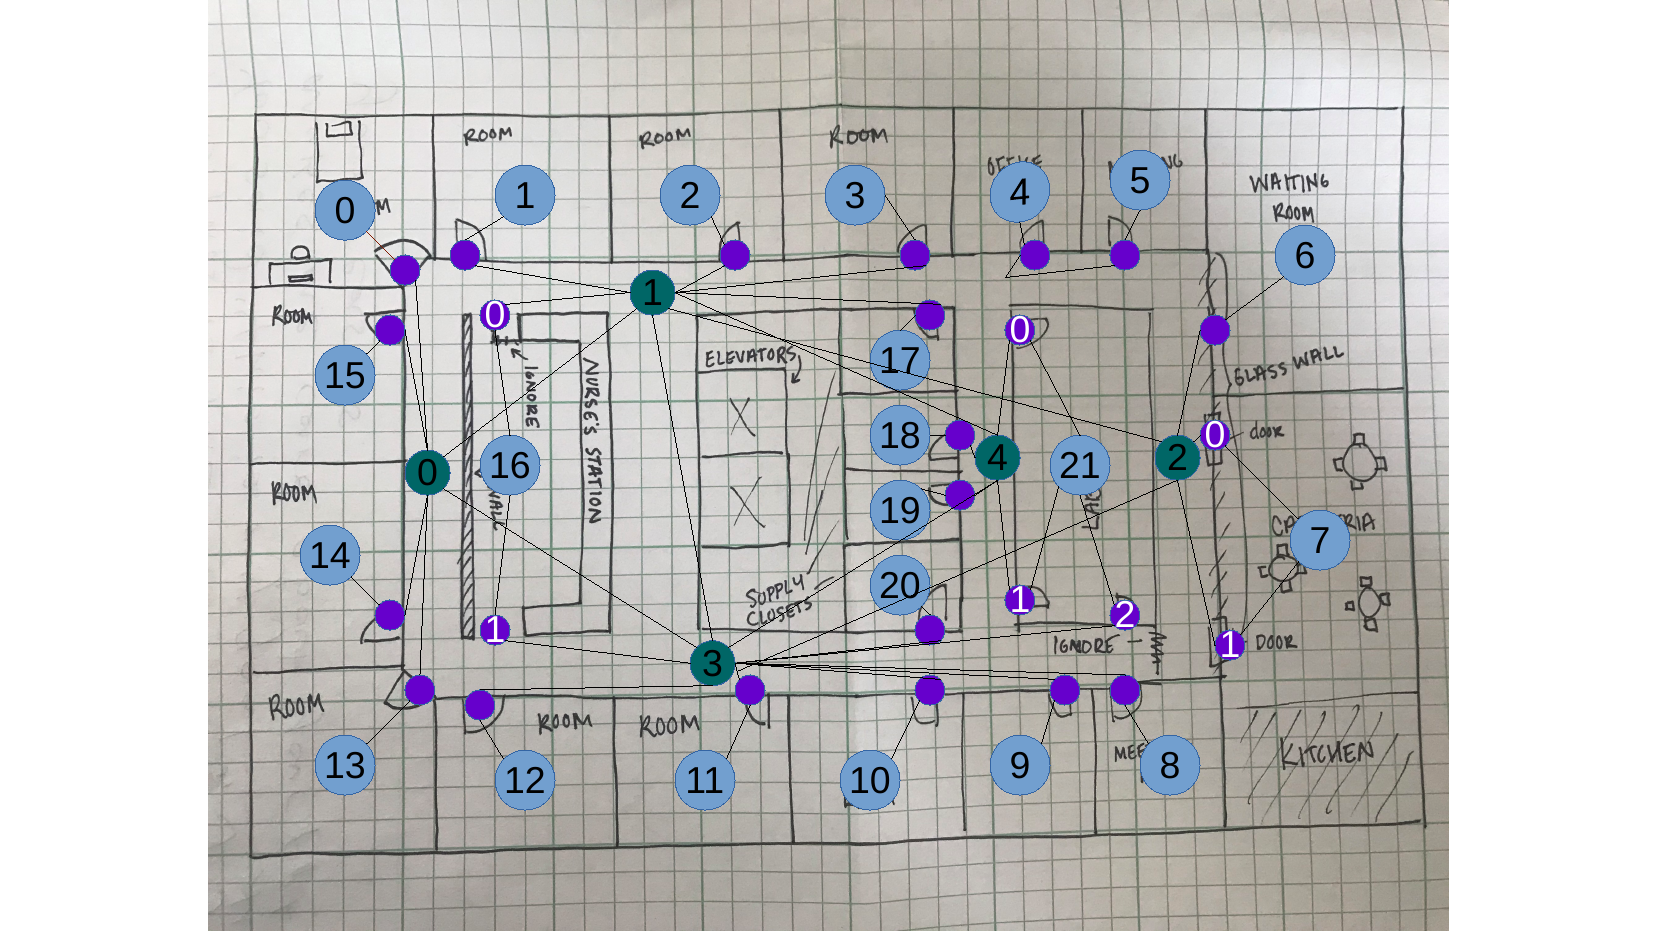

5
4
1
2
3
0
6
1
0
0
17
15
18
0
16
4
21
2
0
19
7
14
20
1
2
1
1
3
13
9
8
12
11
10